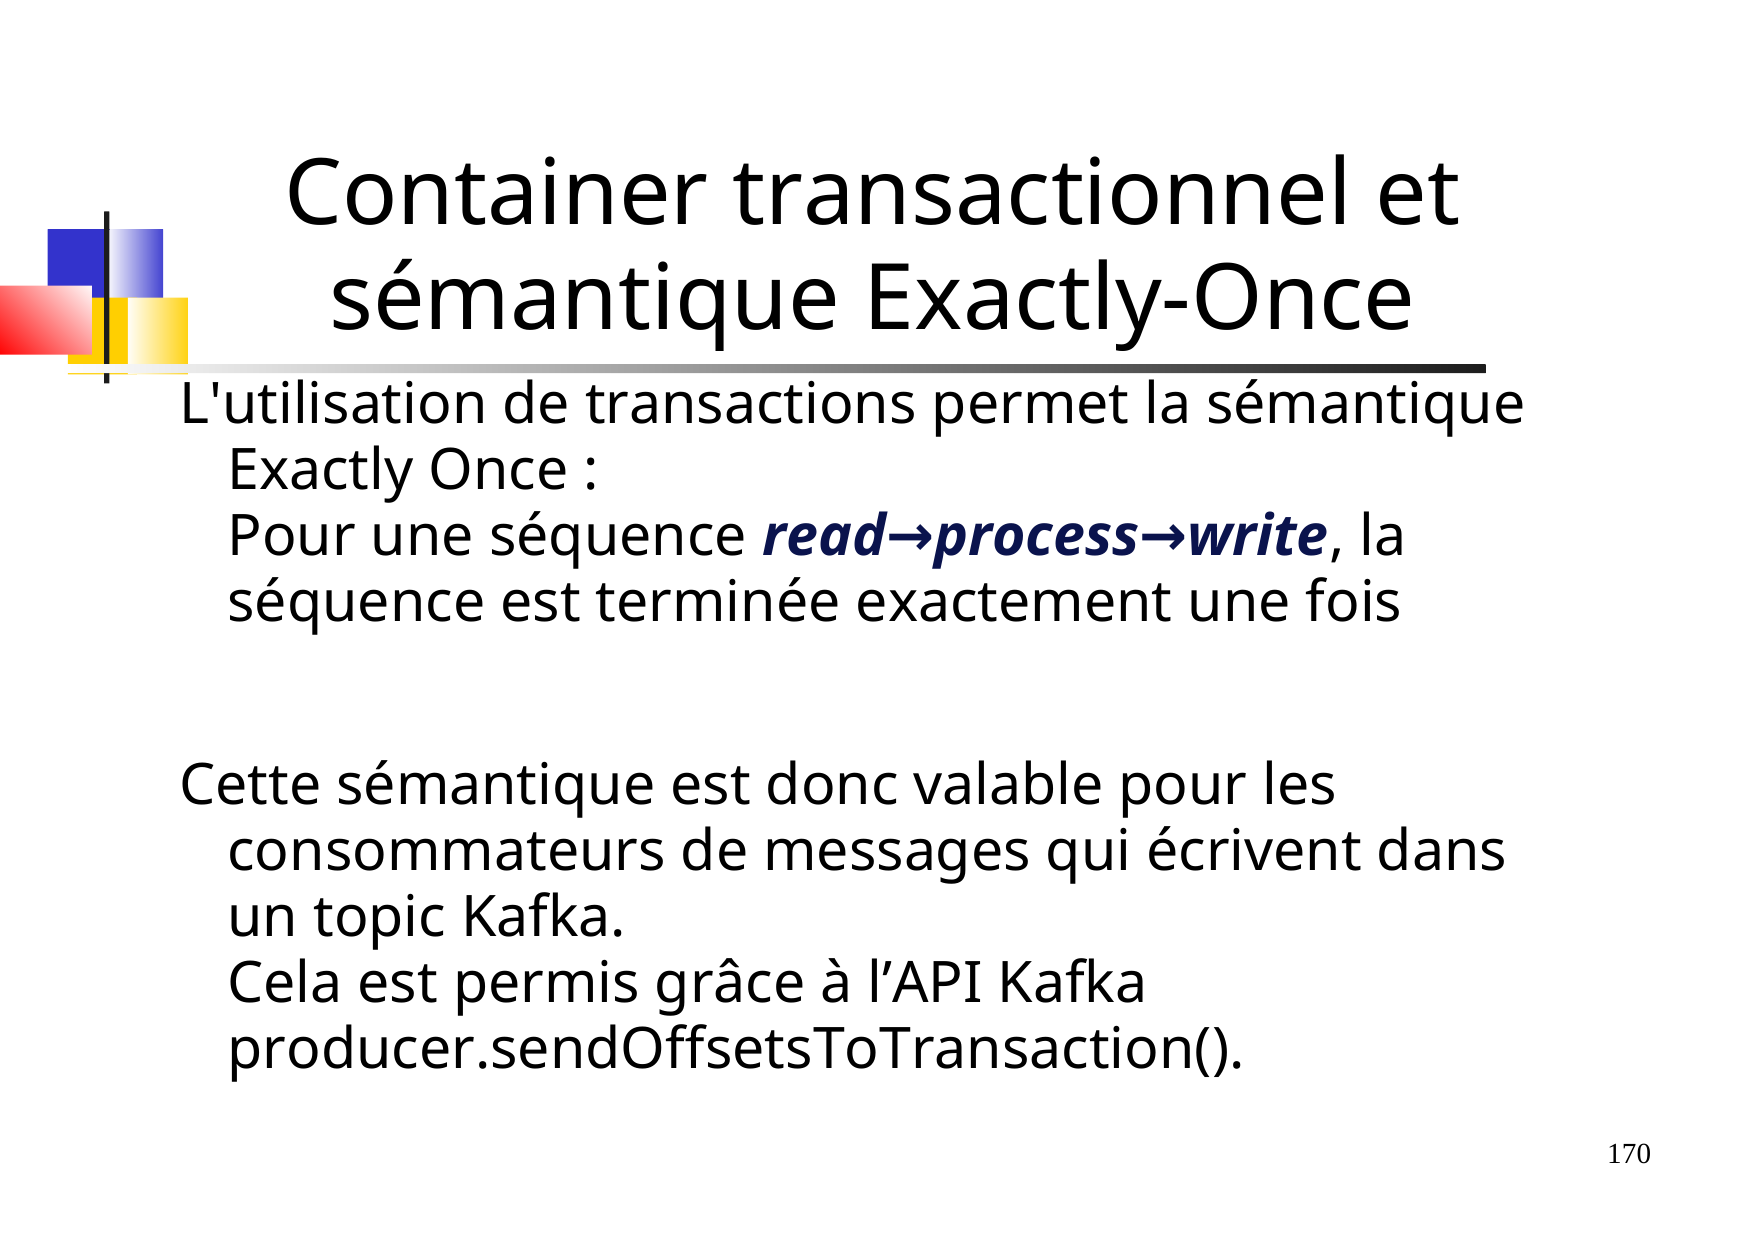

# Container transactionnel et sémantique Exactly-Once
L'utilisation de transactions permet la sémantique Exactly Once :
Pour une séquence read→process→write, la séquence est terminée exactement une fois
Cette sémantique est donc valable pour les consommateurs de messages qui écrivent dans un topic Kafka.
Cela est permis grâce à l’API Kafka producer.sendOffsetsToTransaction().